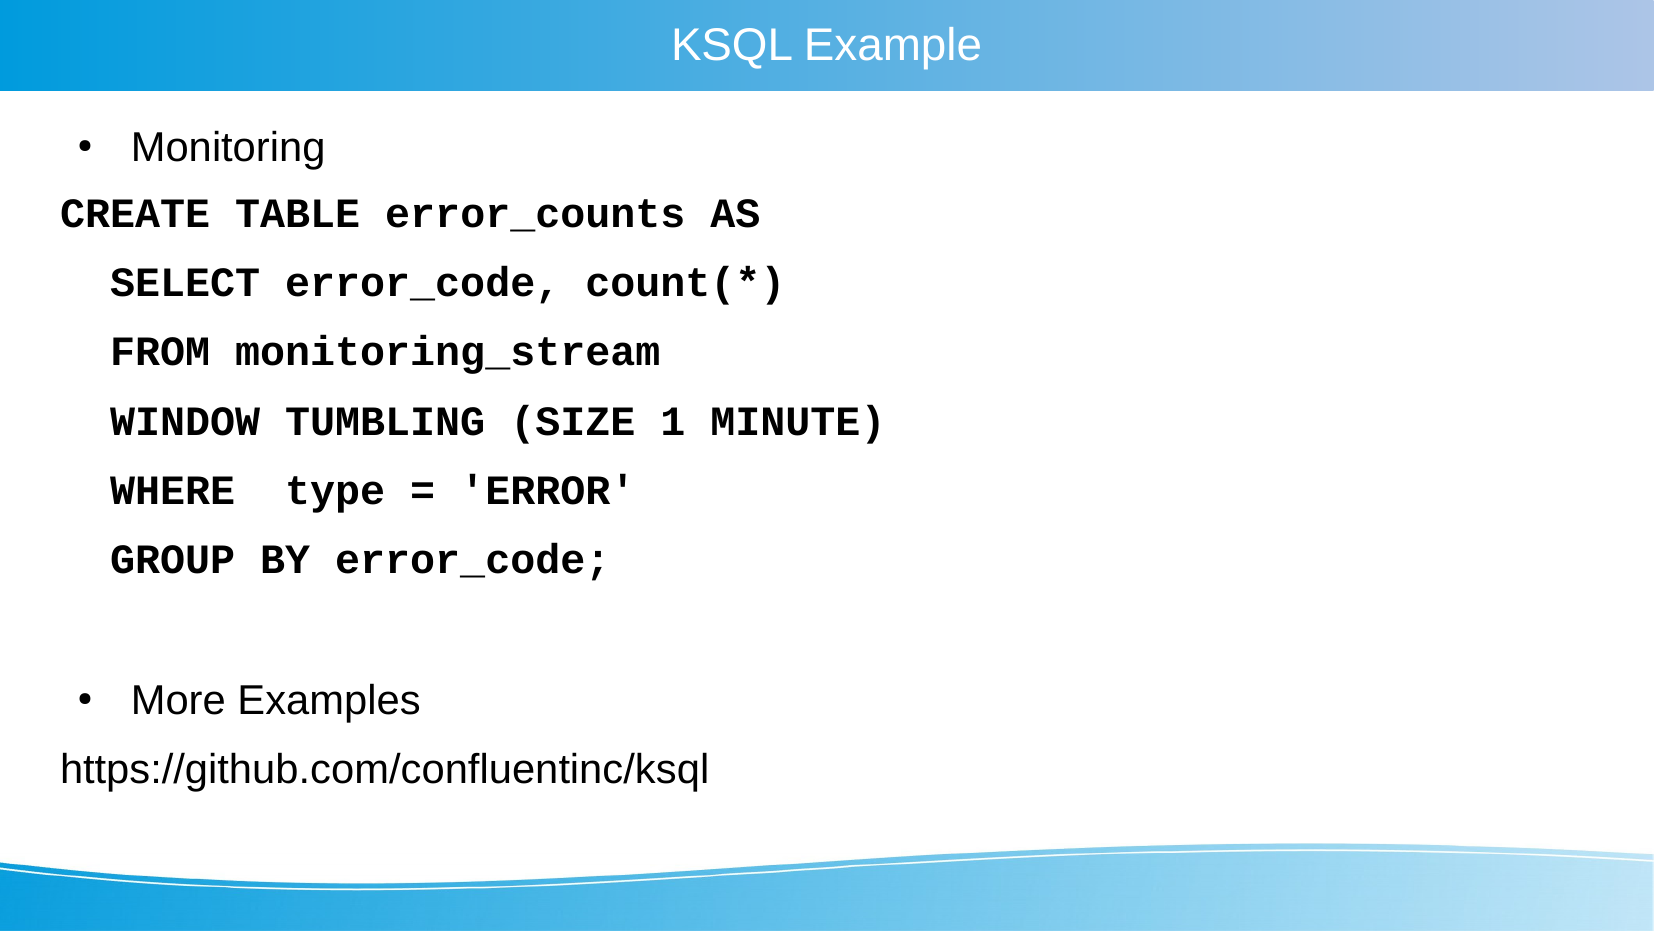

# KSQL Example
Monitoring
CREATE TABLE error_counts AS
 SELECT error_code, count(*)
 FROM monitoring_stream
 WINDOW TUMBLING (SIZE 1 MINUTE)
 WHERE type = 'ERROR'
 GROUP BY error_code;
More Examples
https://github.com/confluentinc/ksql